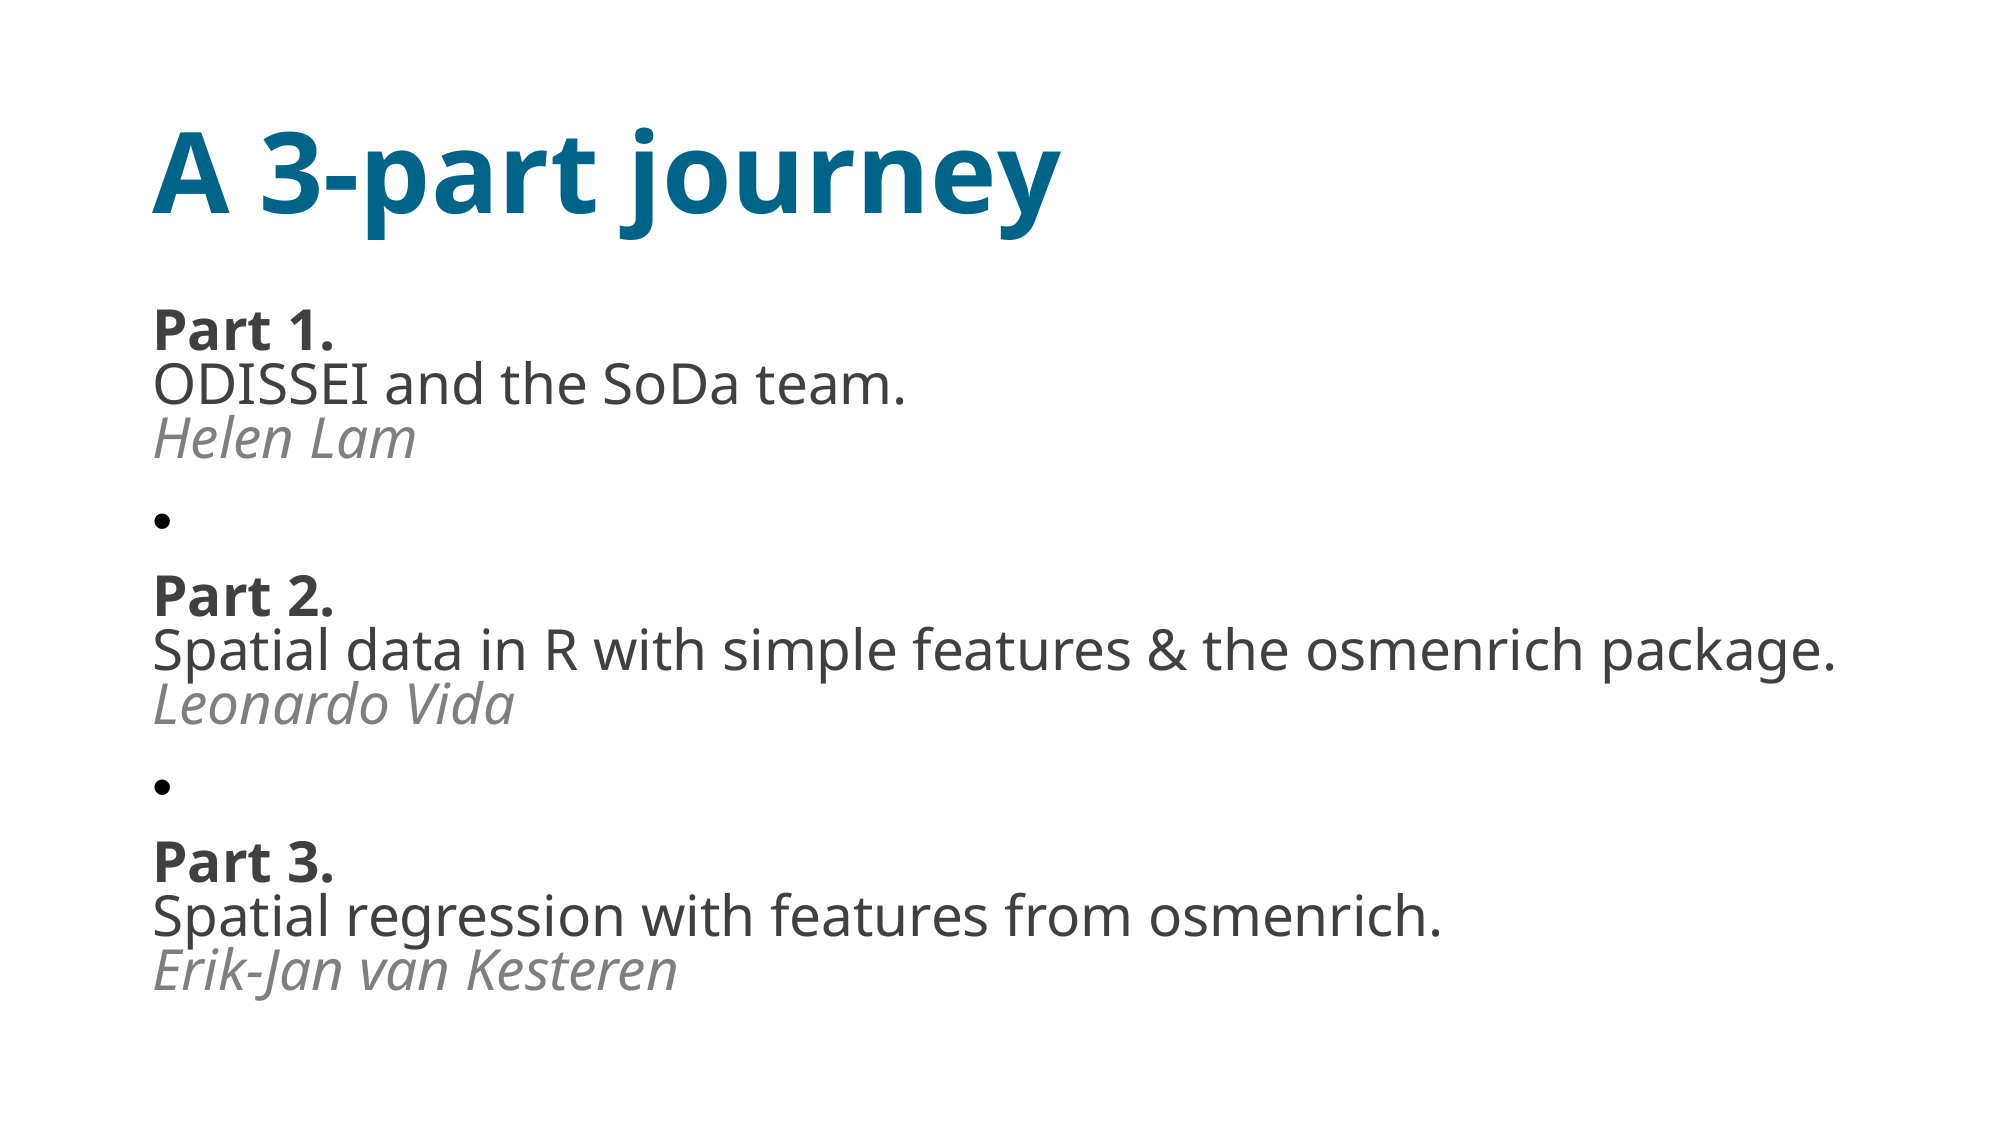

# A 3-part journey
Part 1.
ODISSEI and the SoDa team.
Helen Lam
Part 2.
Spatial data in R with simple features & the osmenrich package.
Leonardo Vida
Part 3.
Spatial regression with features from osmenrich.
Erik-Jan van Kesteren